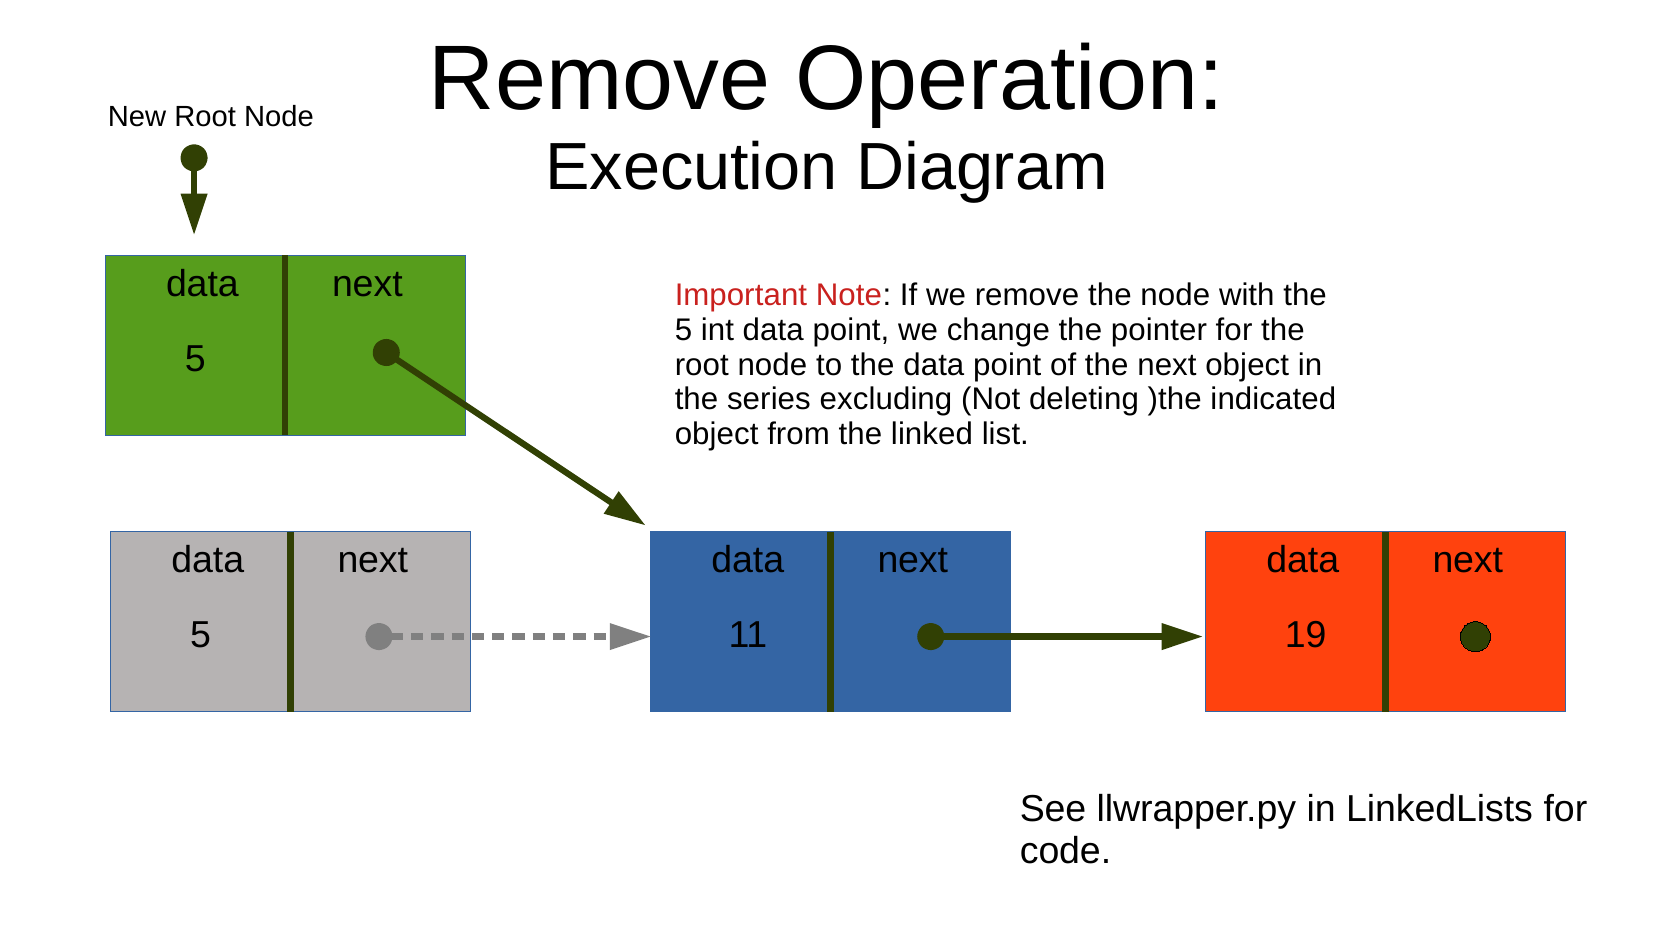

# Remove Operation: Execution Diagram
New Root Node
data
next
Important Note: If we remove the node with the 5 int data point, we change the pointer for the root node to the data point of the next object in the series excluding (Not deleting )the indicated object from the linked list.
5
data
next
data
next
data
next
5
11
19
See llwrapper.py in LinkedLists for code.